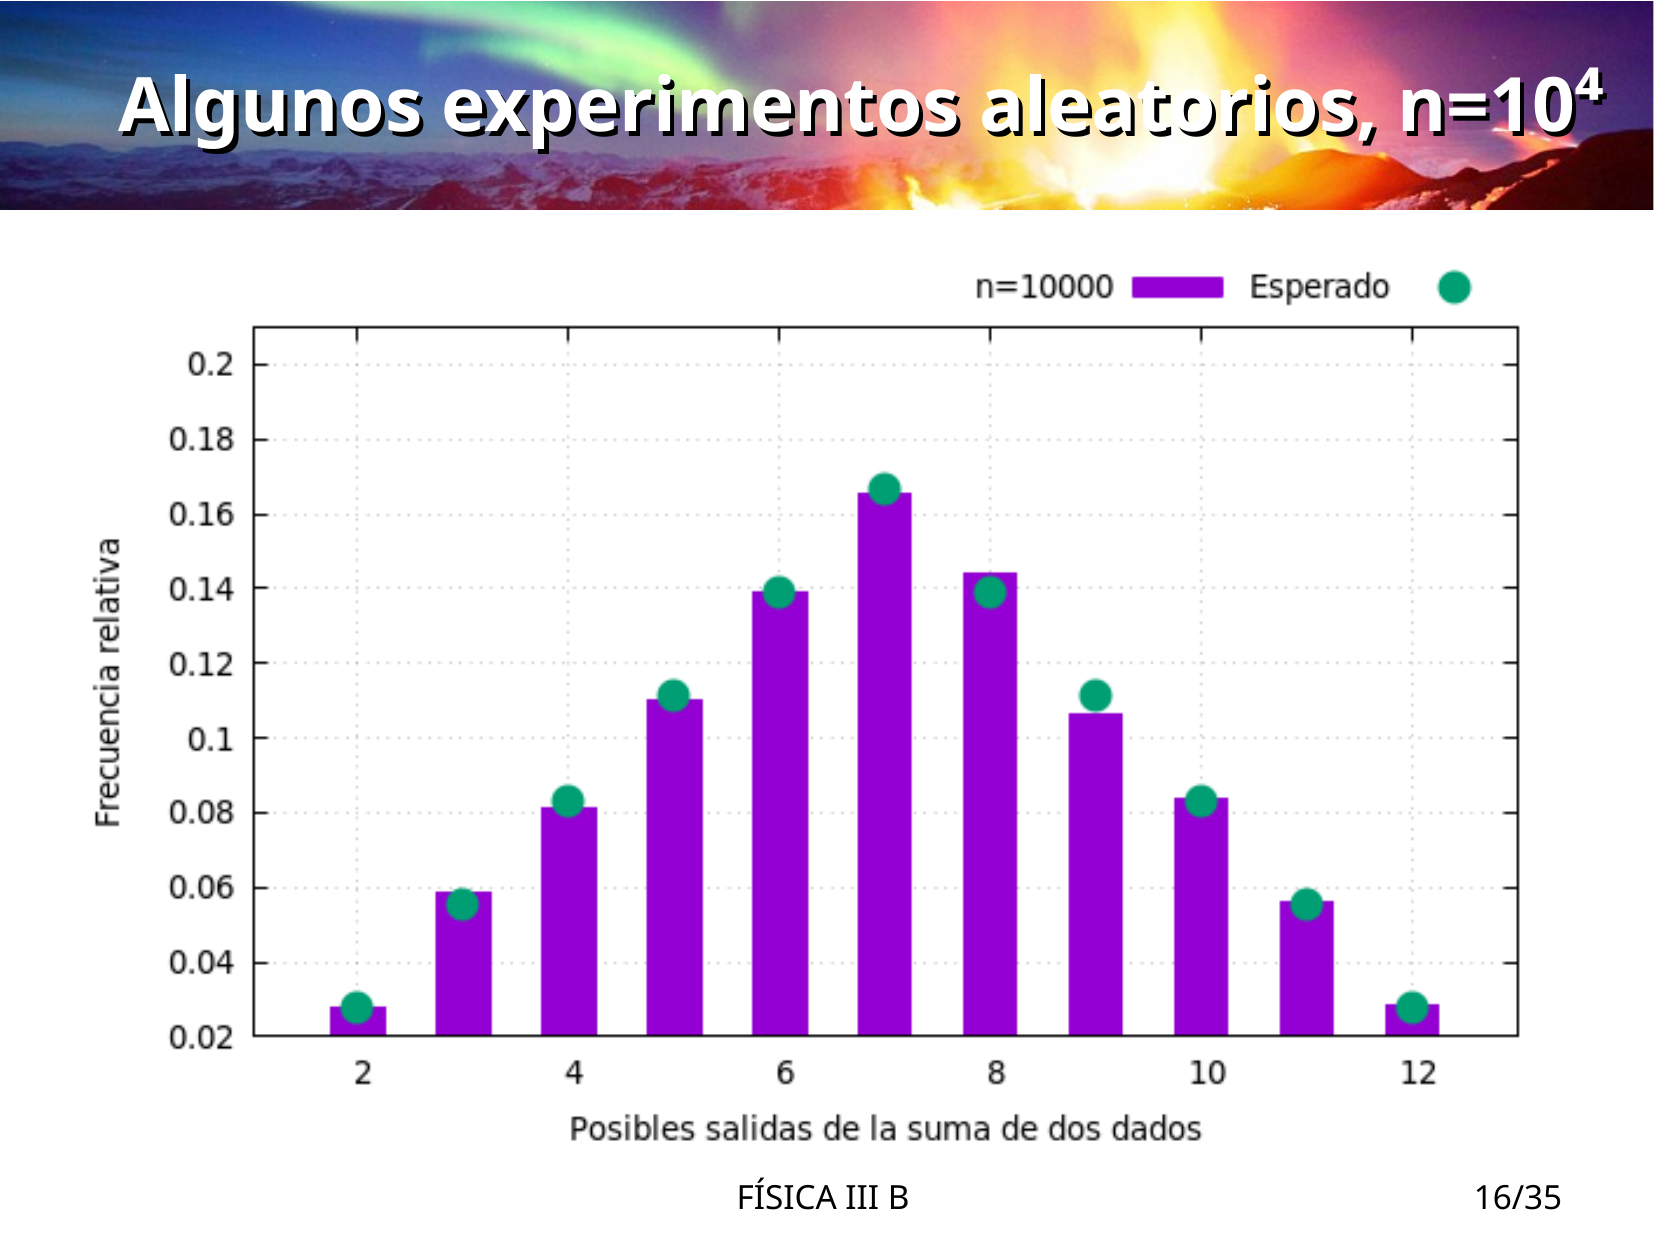

# Algunos experimentos aleatorios, n=10⁴
FÍSICA III B
16